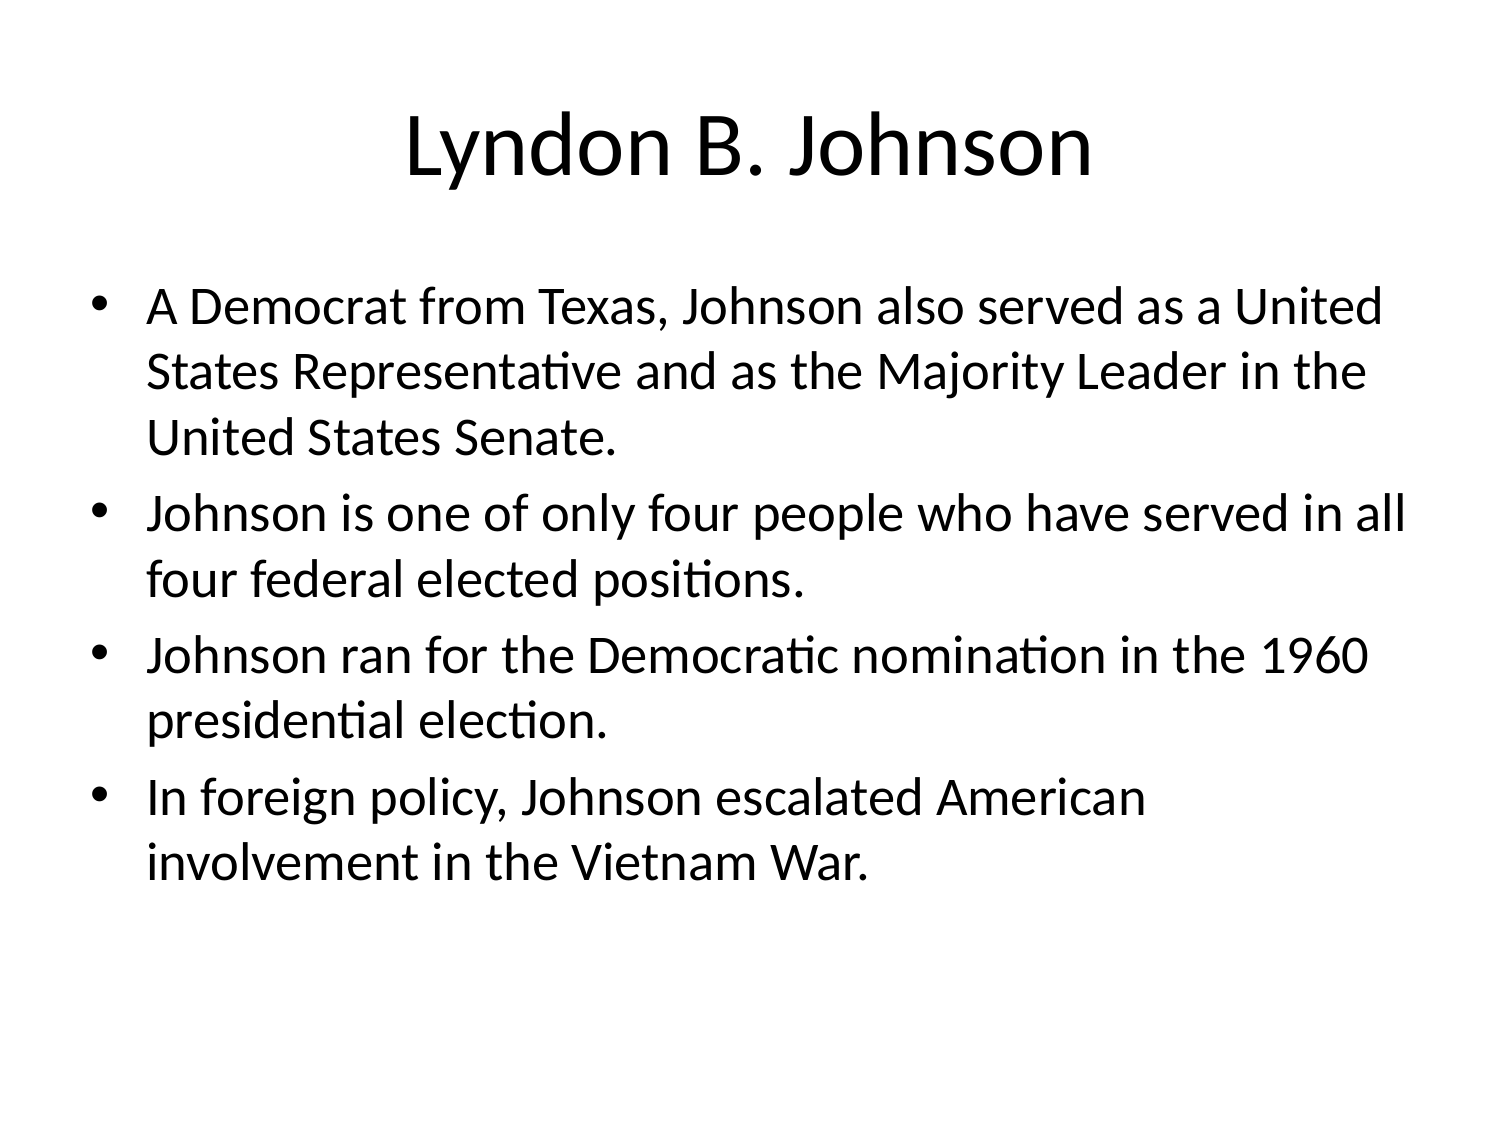

# Lyndon B. Johnson
A Democrat from Texas, Johnson also served as a United States Representative and as the Majority Leader in the United States Senate.
Johnson is one of only four people who have served in all four federal elected positions.
Johnson ran for the Democratic nomination in the 1960 presidential election.
In foreign policy, Johnson escalated American involvement in the Vietnam War.